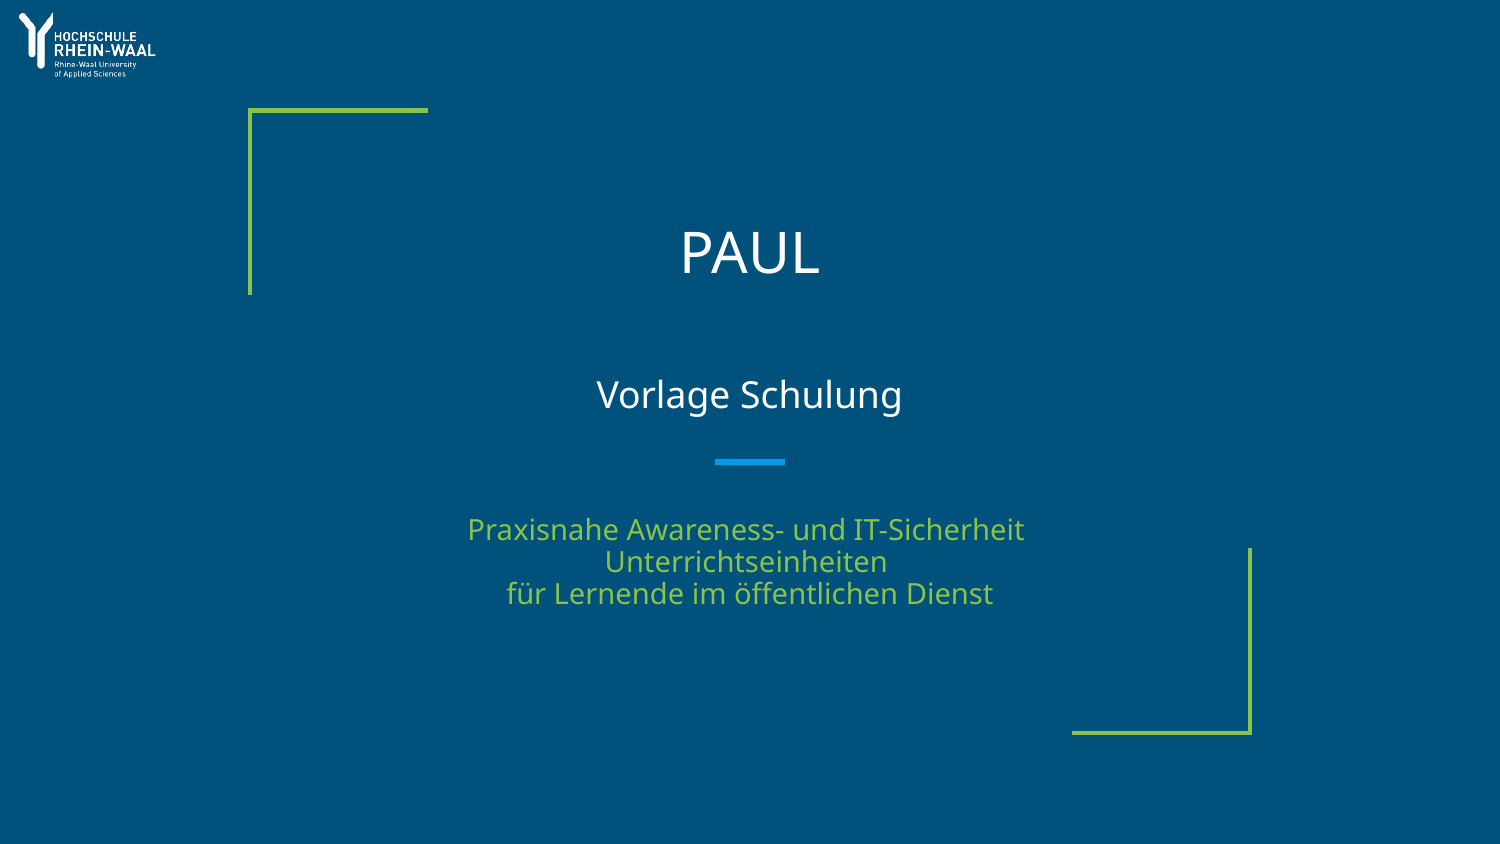

# PAUL Vorlage Schulung
Praxisnahe Awareness- und IT-Sicherheit
Unterrichtseinheiten
für Lernende im öffentlichen Dienst